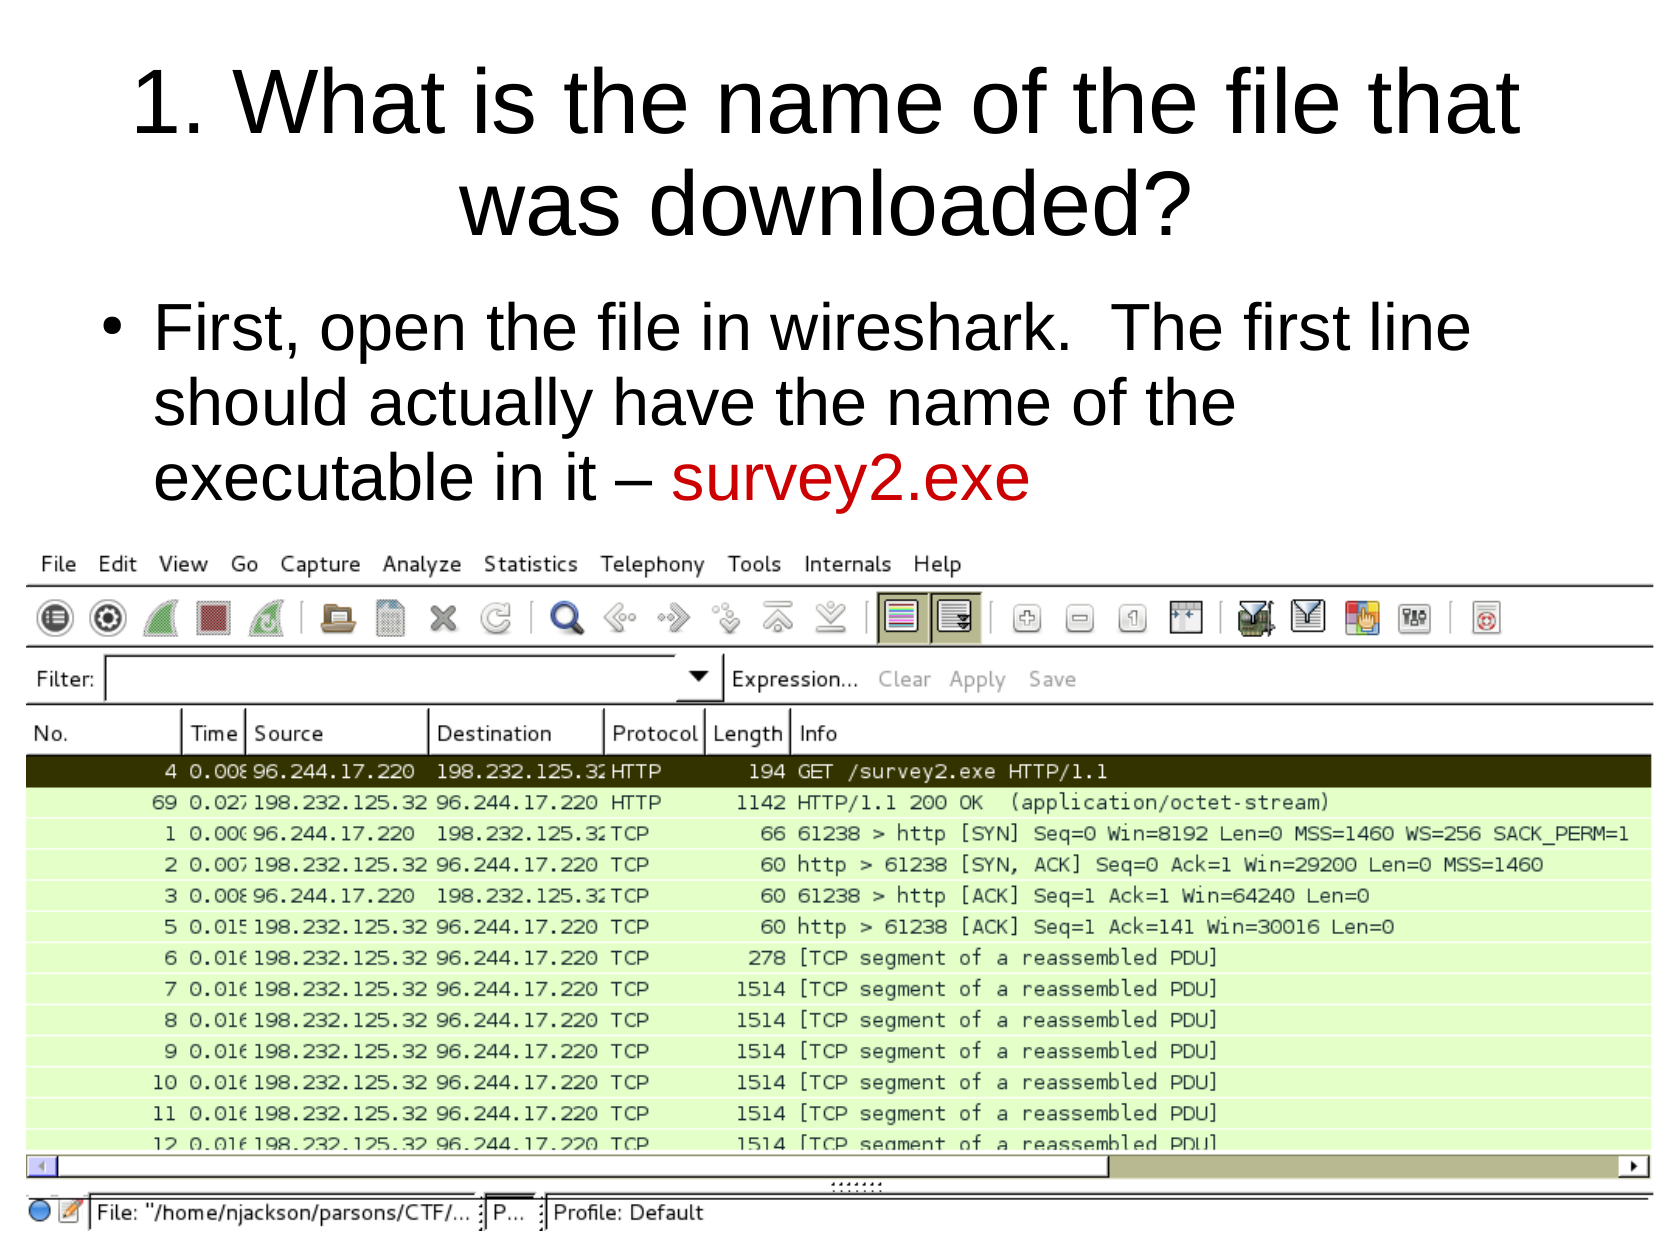

# 1. What is the name of the file that was downloaded?
First, open the file in wireshark. The first line should actually have the name of the executable in it – survey2.exe